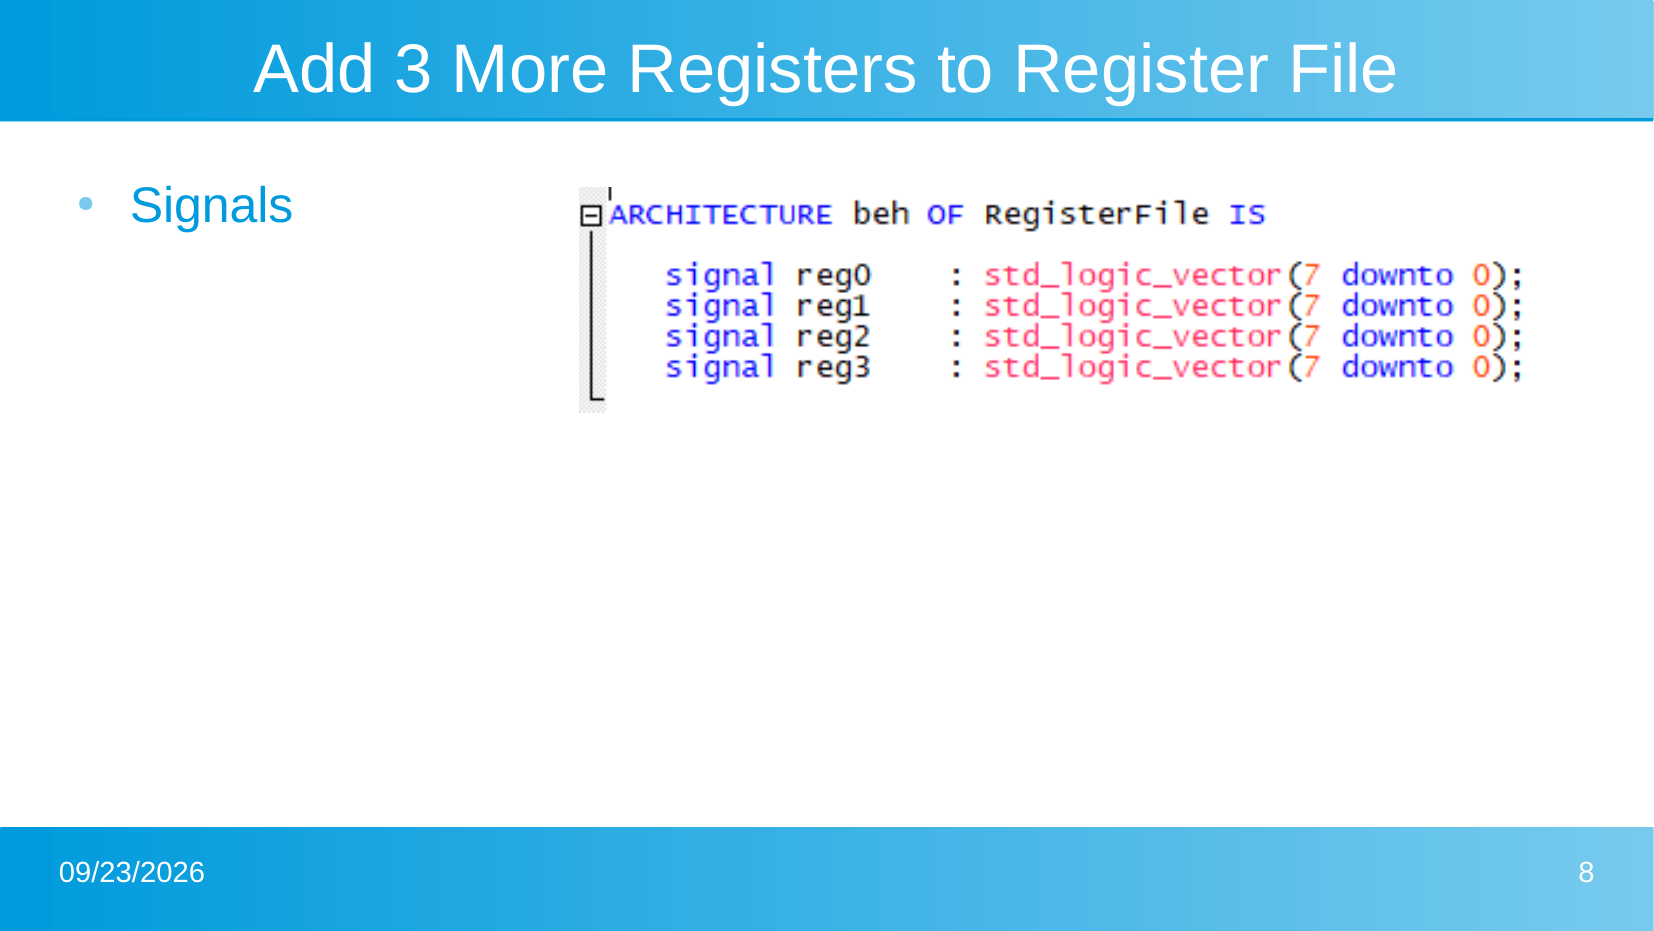

# Add 3 More Registers to Register File
Signals
8